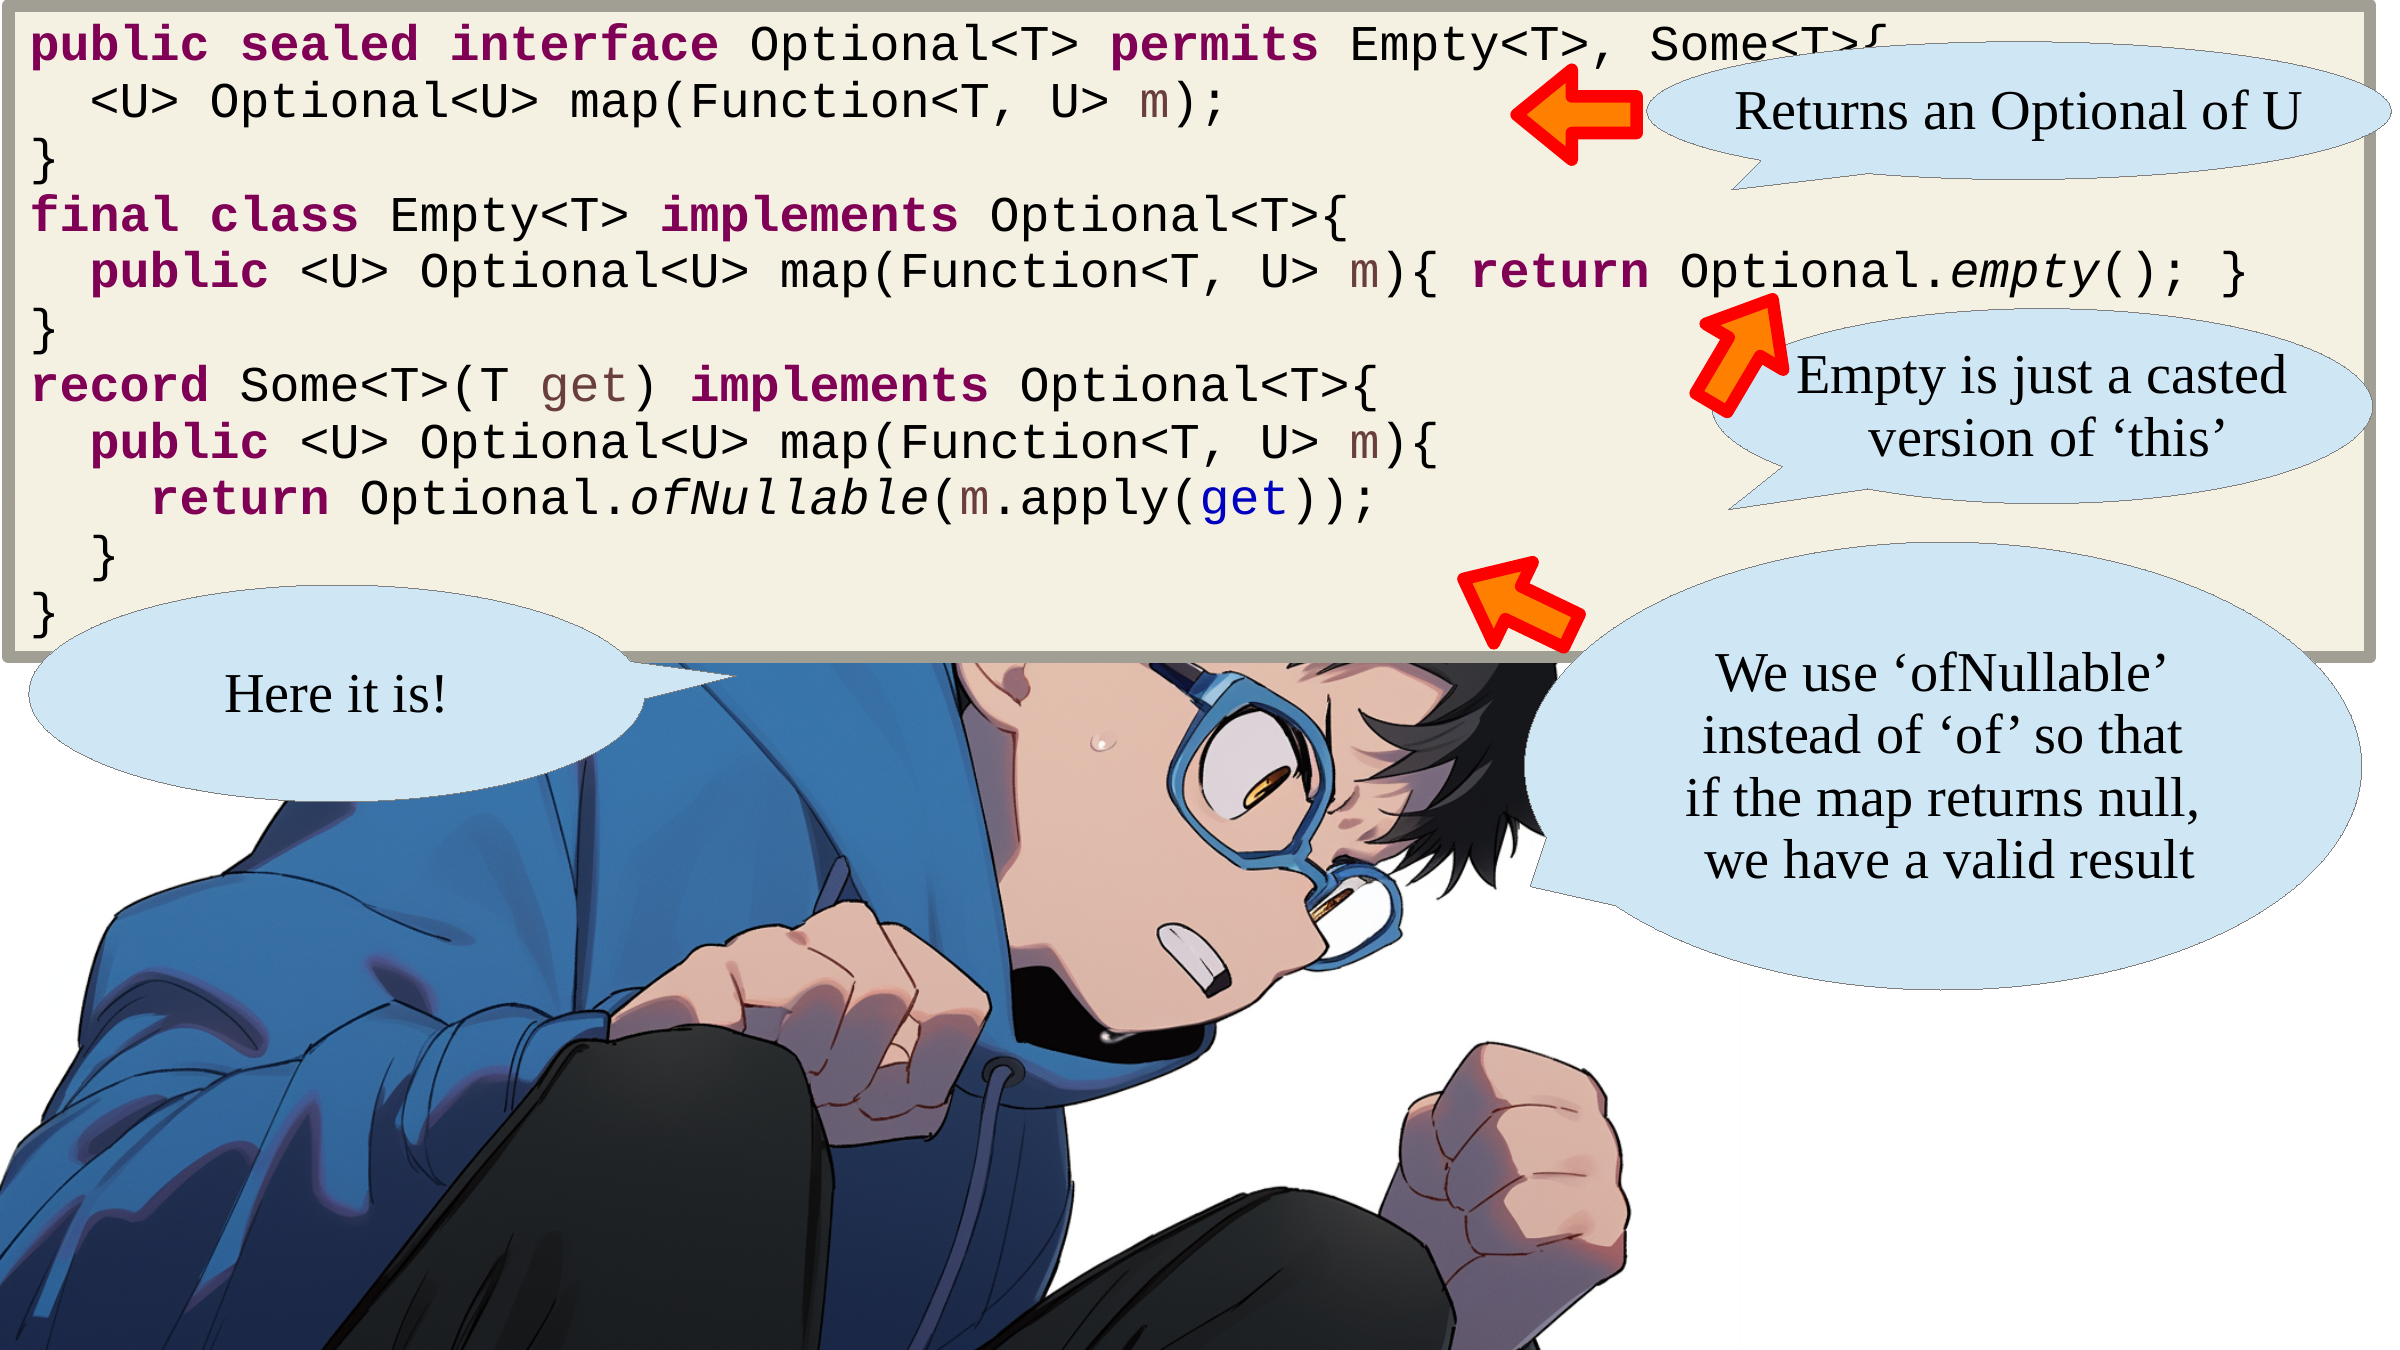

public sealed interface Optional<T> permits Empty<T>, Some<T>{
 <U> Optional<U> map(Function<T, U> m);
}
final class Empty<T> implements Optional<T>{
 public <U> Optional<U> map(Function<T, U> m){ return Optional.empty(); }
}
record Some<T>(T get) implements Optional<T>{
 public <U> Optional<U> map(Function<T, U> m){
 return Optional.ofNullable(m.apply(get));
 }
}
Returns an Optional of U
Empty is just a casted
 version of ‘this’
We use ‘ofNullable’
instead of ‘of’ so that
if the map returns null,
 we have a valid result
Here it is!